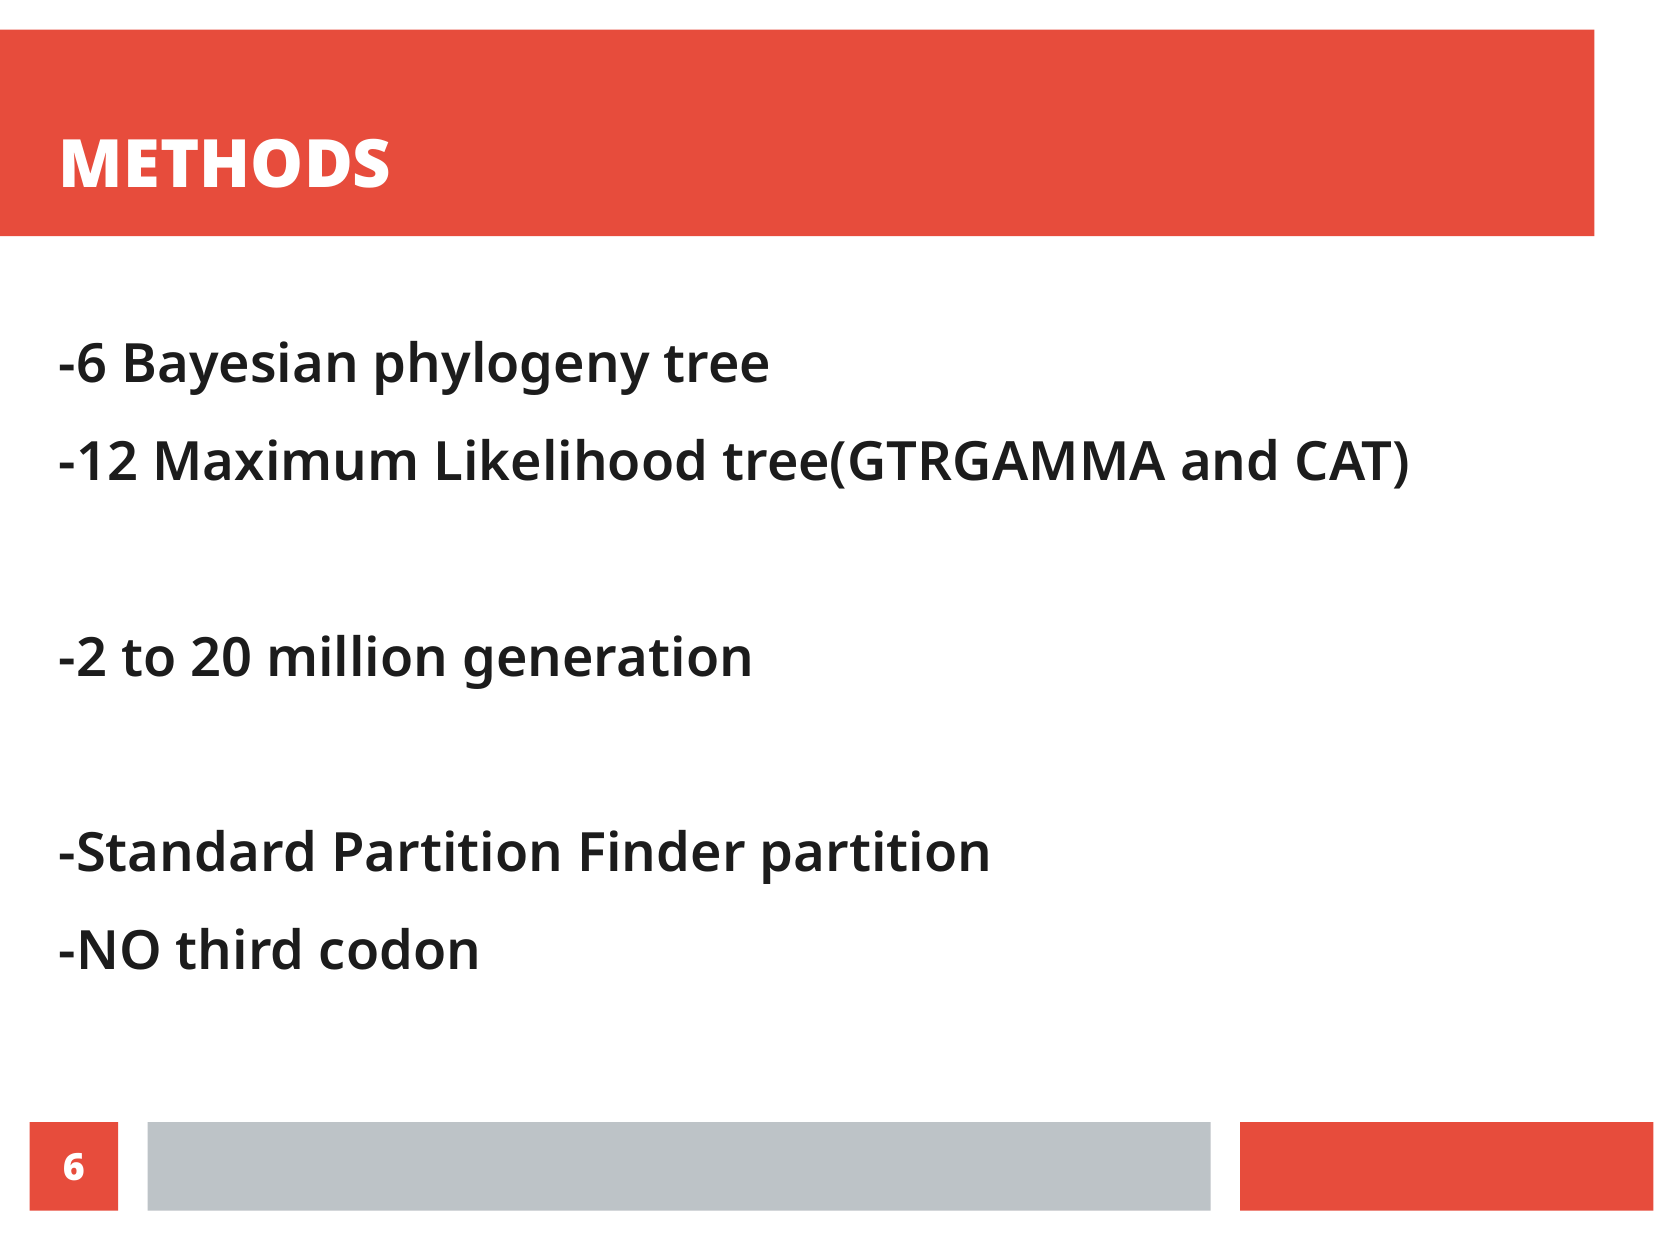

# METHODS
-6 Bayesian phylogeny tree
-12 Maximum Likelihood tree(GTRGAMMA and CAT)
-2 to 20 million generation
-Standard Partition Finder partition
-NO third codon
6